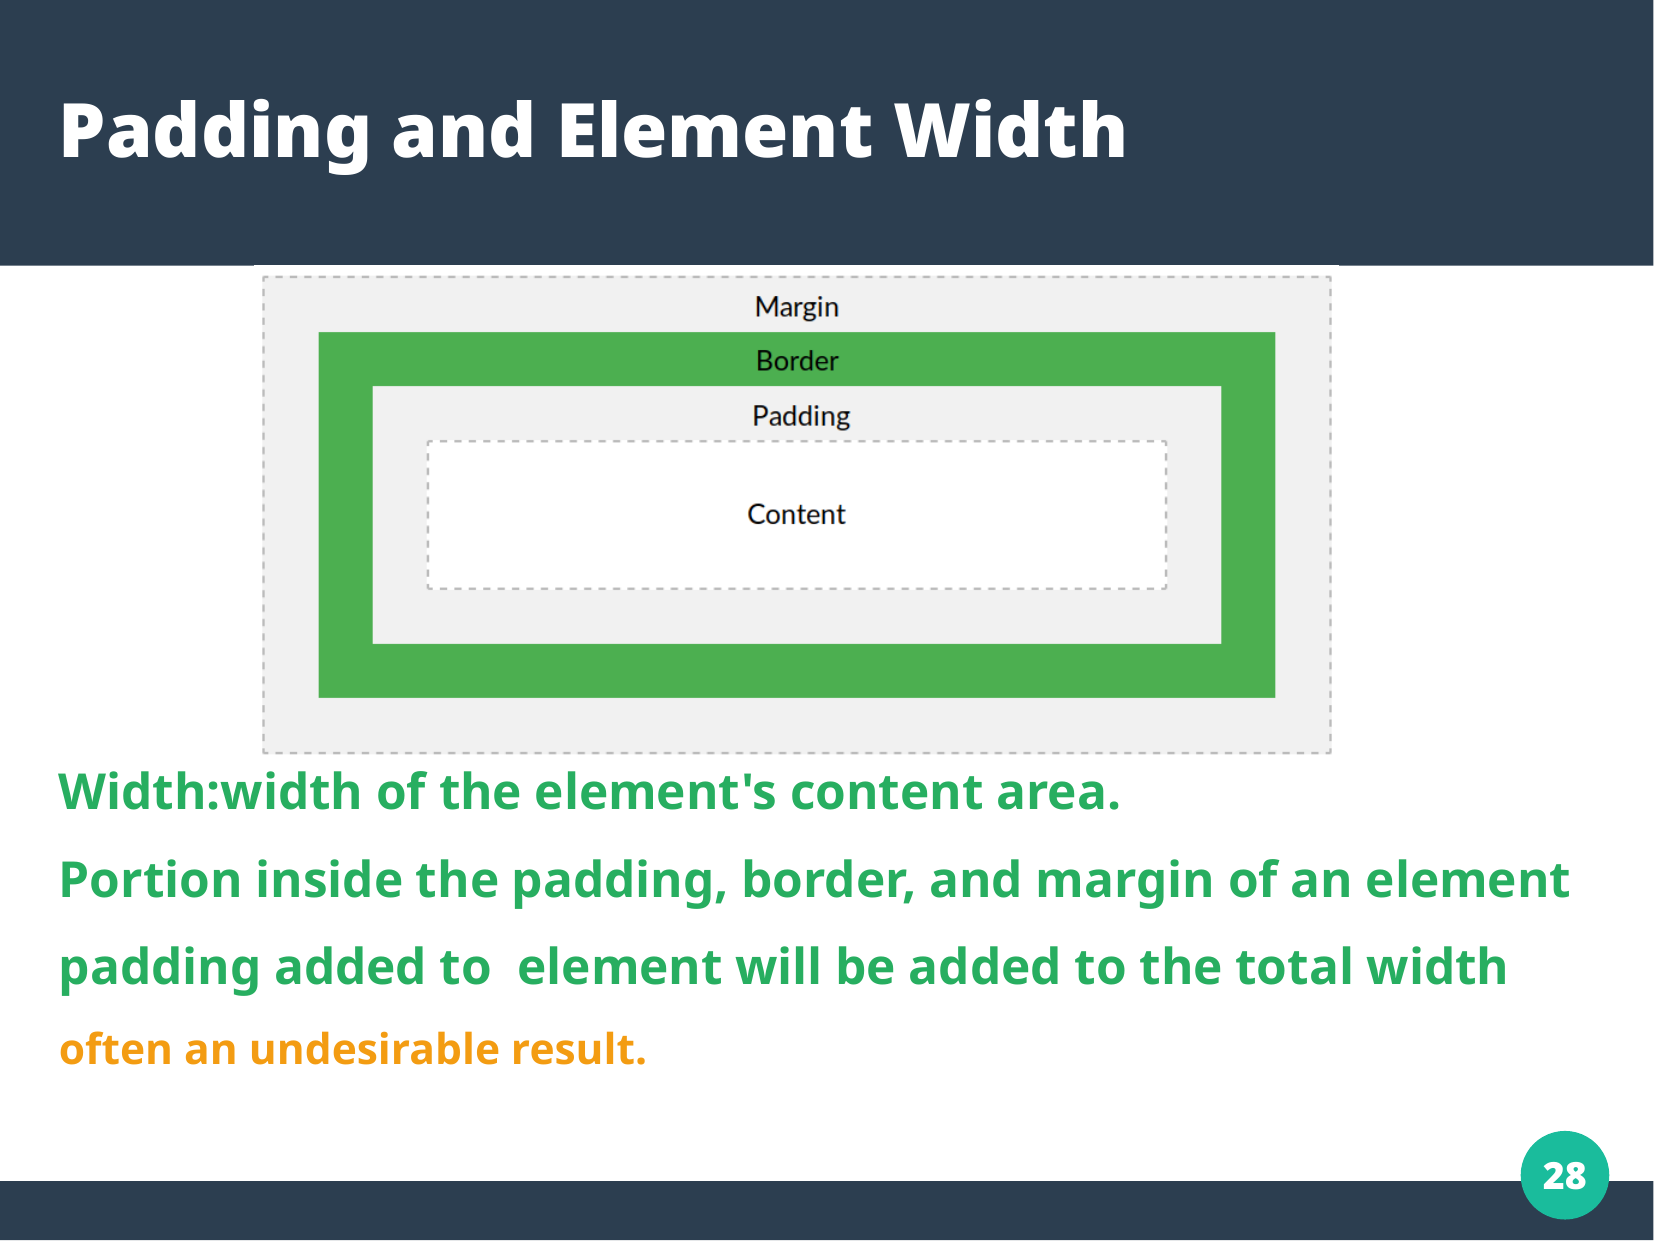

# Padding and Element Width
Width:width of the element's content area.
Portion inside the padding, border, and margin of an element
padding added to element will be added to the total width
often an undesirable result.
28